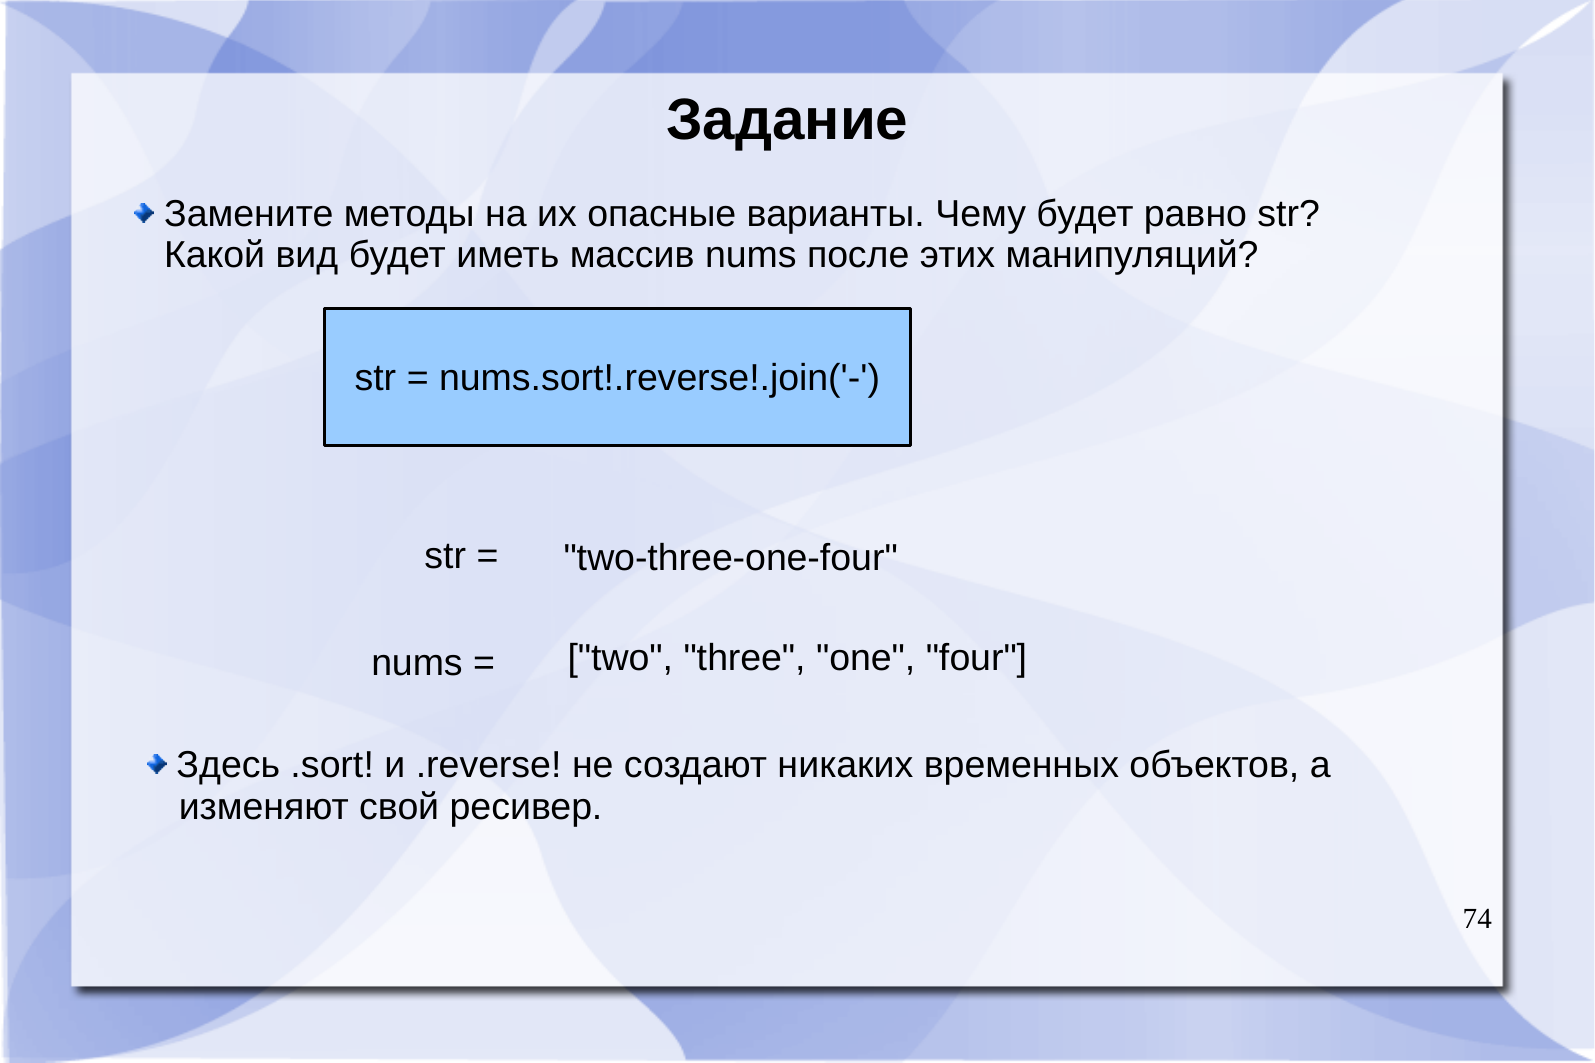

# Задание
 Замените методы на их опасные варианты. Чему будет равно str?
 Какой вид будет иметь массив nums после этих манипуляций?
str = nums.sort!.reverse!.join('-')
str =
"two-three-one-four"
["two", "three", "one", "four"]
nums =
 Здесь .sort! и .reverse! не создают никаких временных объектов, а
 изменяют свой ресивер.
74